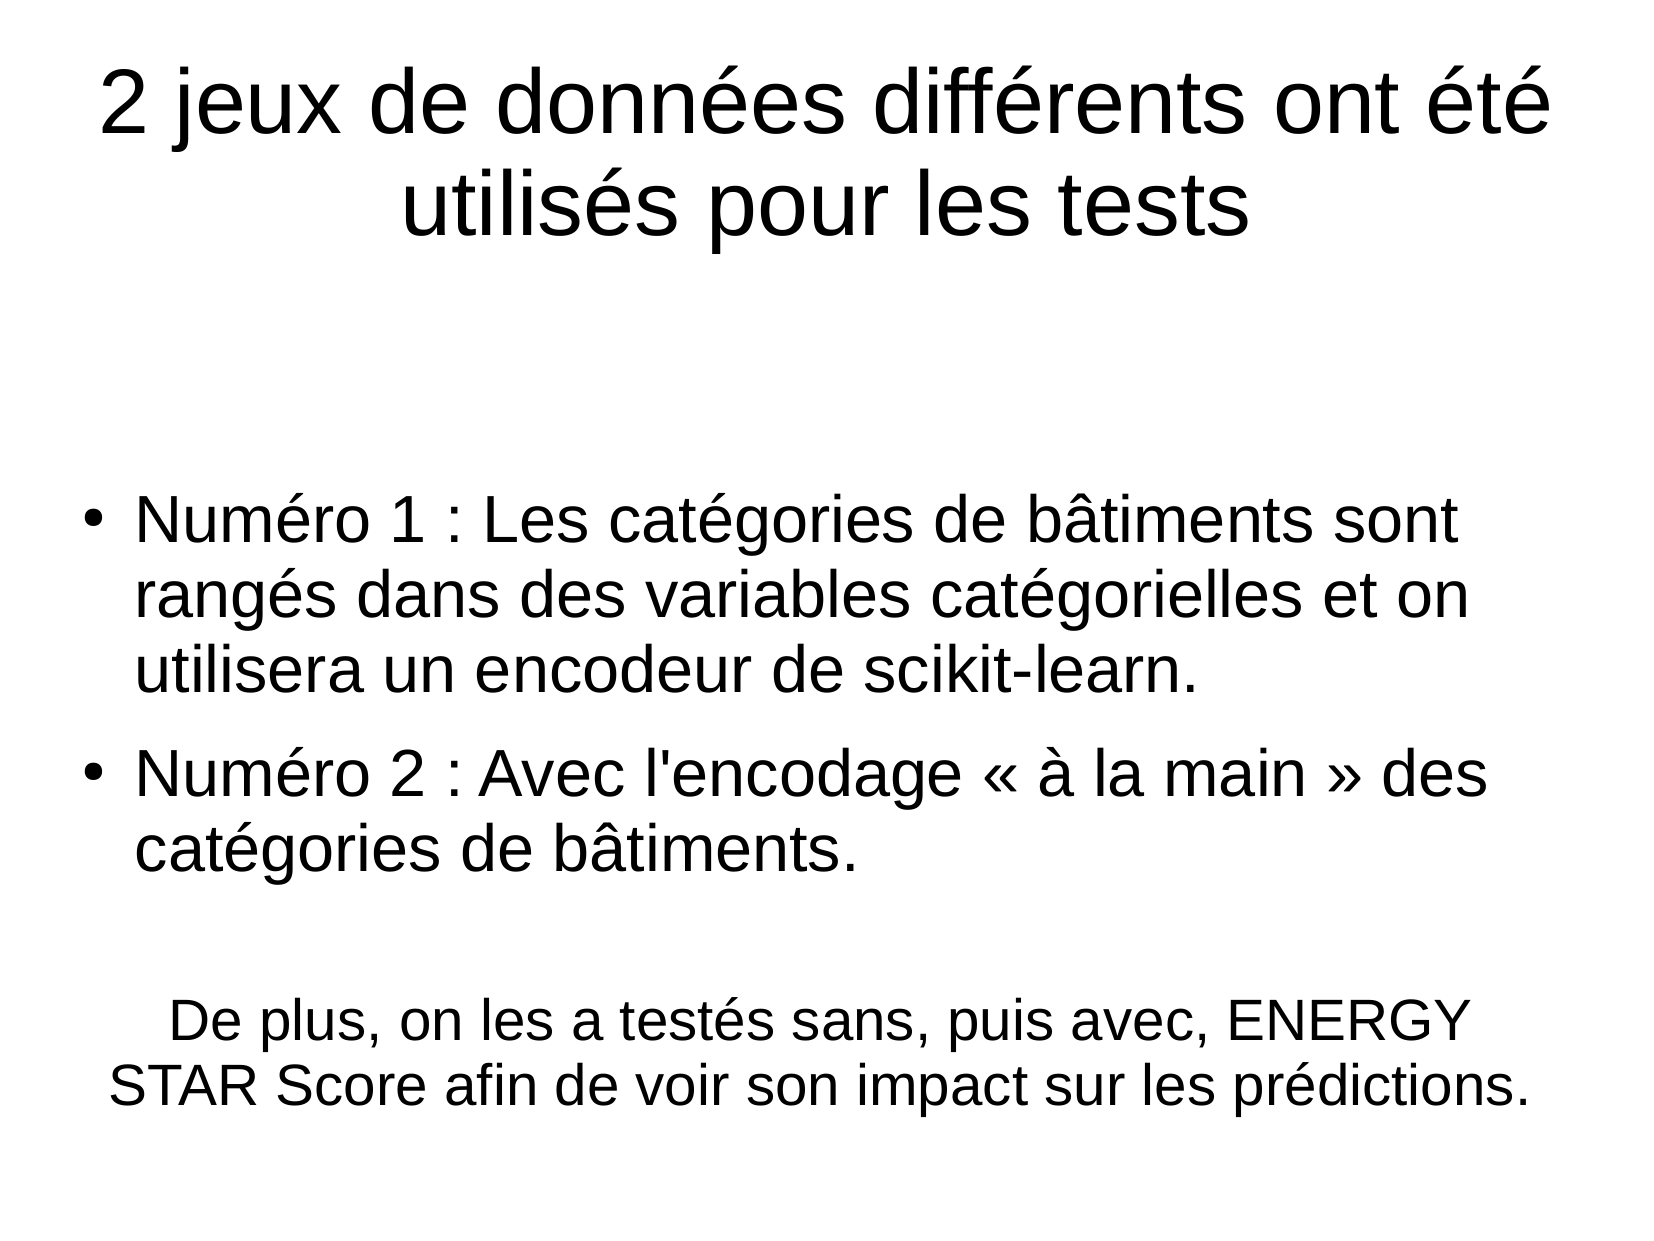

# 2 jeux de données différents ont été utilisés pour les tests
Numéro 1 : Les catégories de bâtiments sont rangés dans des variables catégorielles et on utilisera un encodeur de scikit-learn.
Numéro 2 : Avec l'encodage « à la main » des catégories de bâtiments.
De plus, on les a testés sans, puis avec, ENERGY STAR Score afin de voir son impact sur les prédictions.